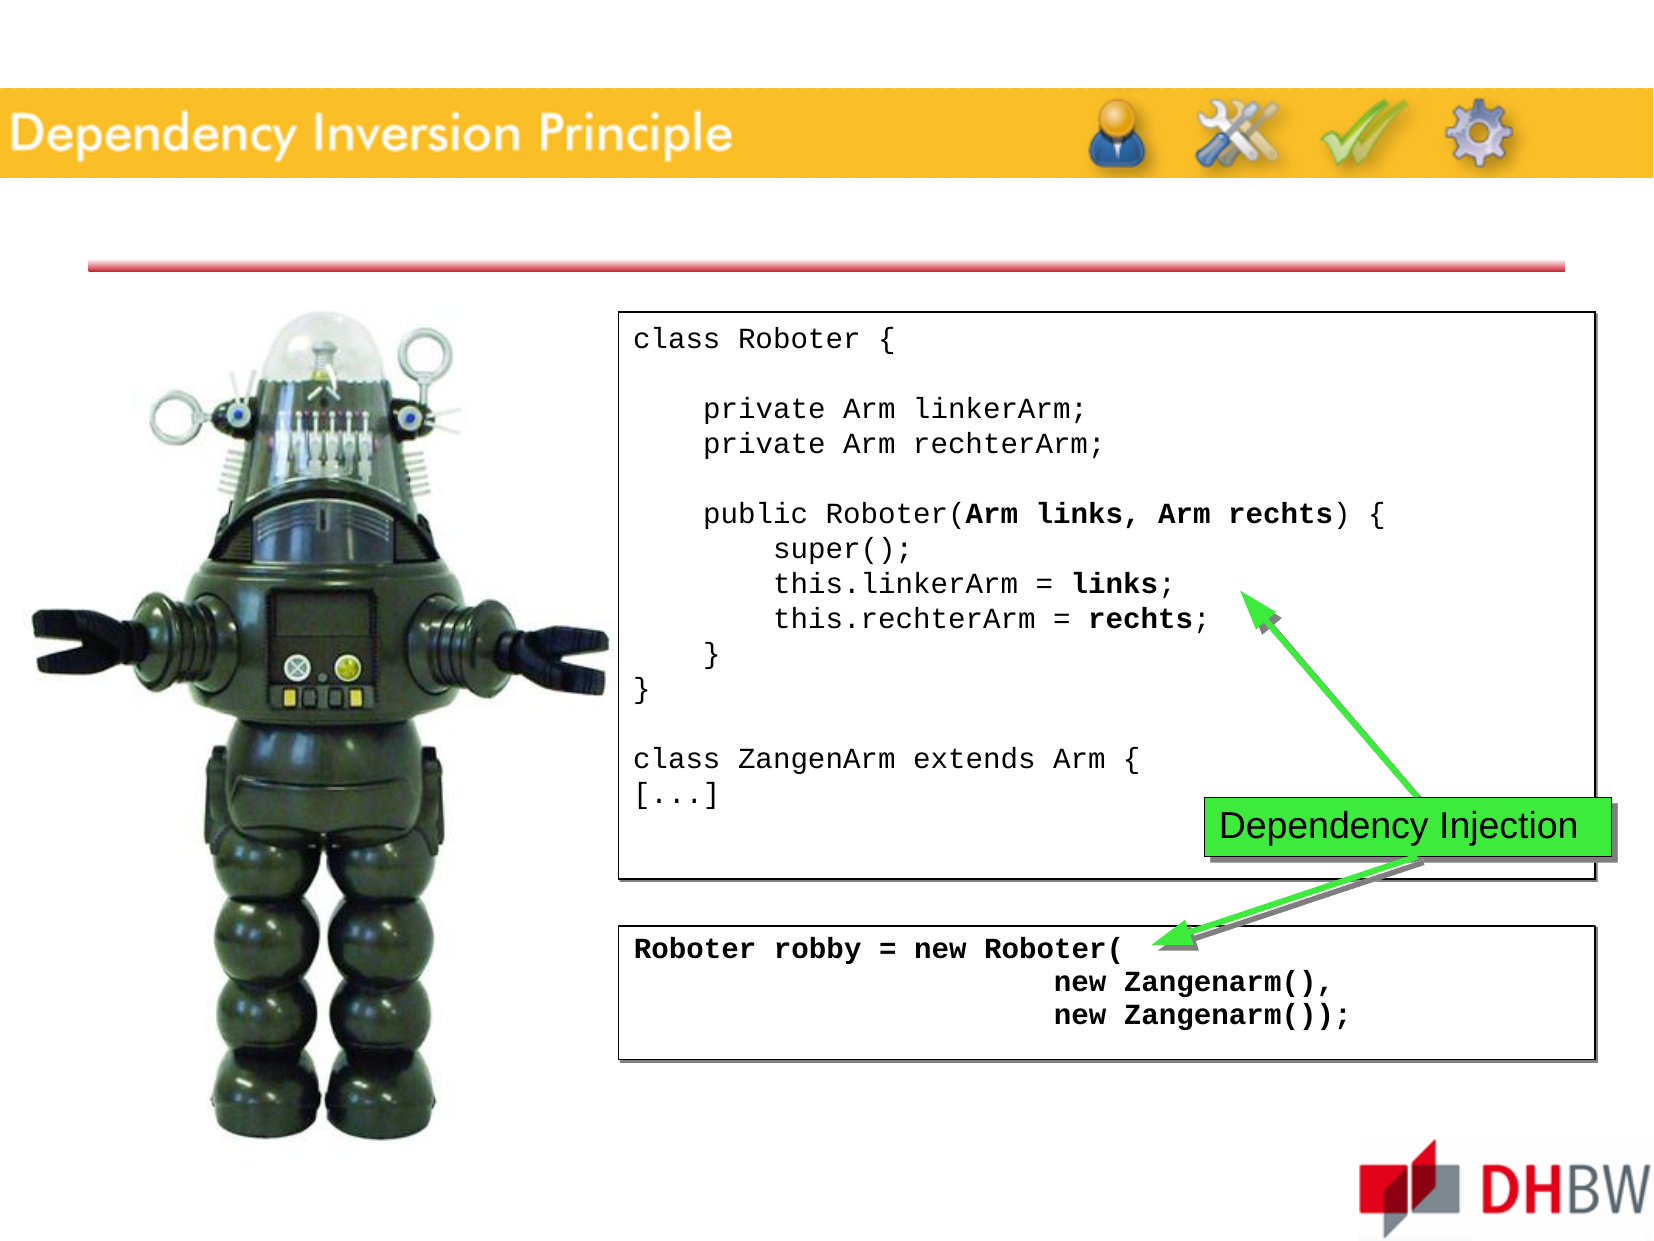

class Roboter {
 private Arm linkerArm;
 private Arm rechterArm;
 public Roboter(Arm links, Arm rechts) {
 super();
 this.linkerArm = links;
 this.rechterArm = rechts;
 }
}
class ZangenArm extends Arm {
[...]
# XYZ
Dependency Injection
Roboter robby = new Roboter(
 new Zangenarm(),
 new Zangenarm());